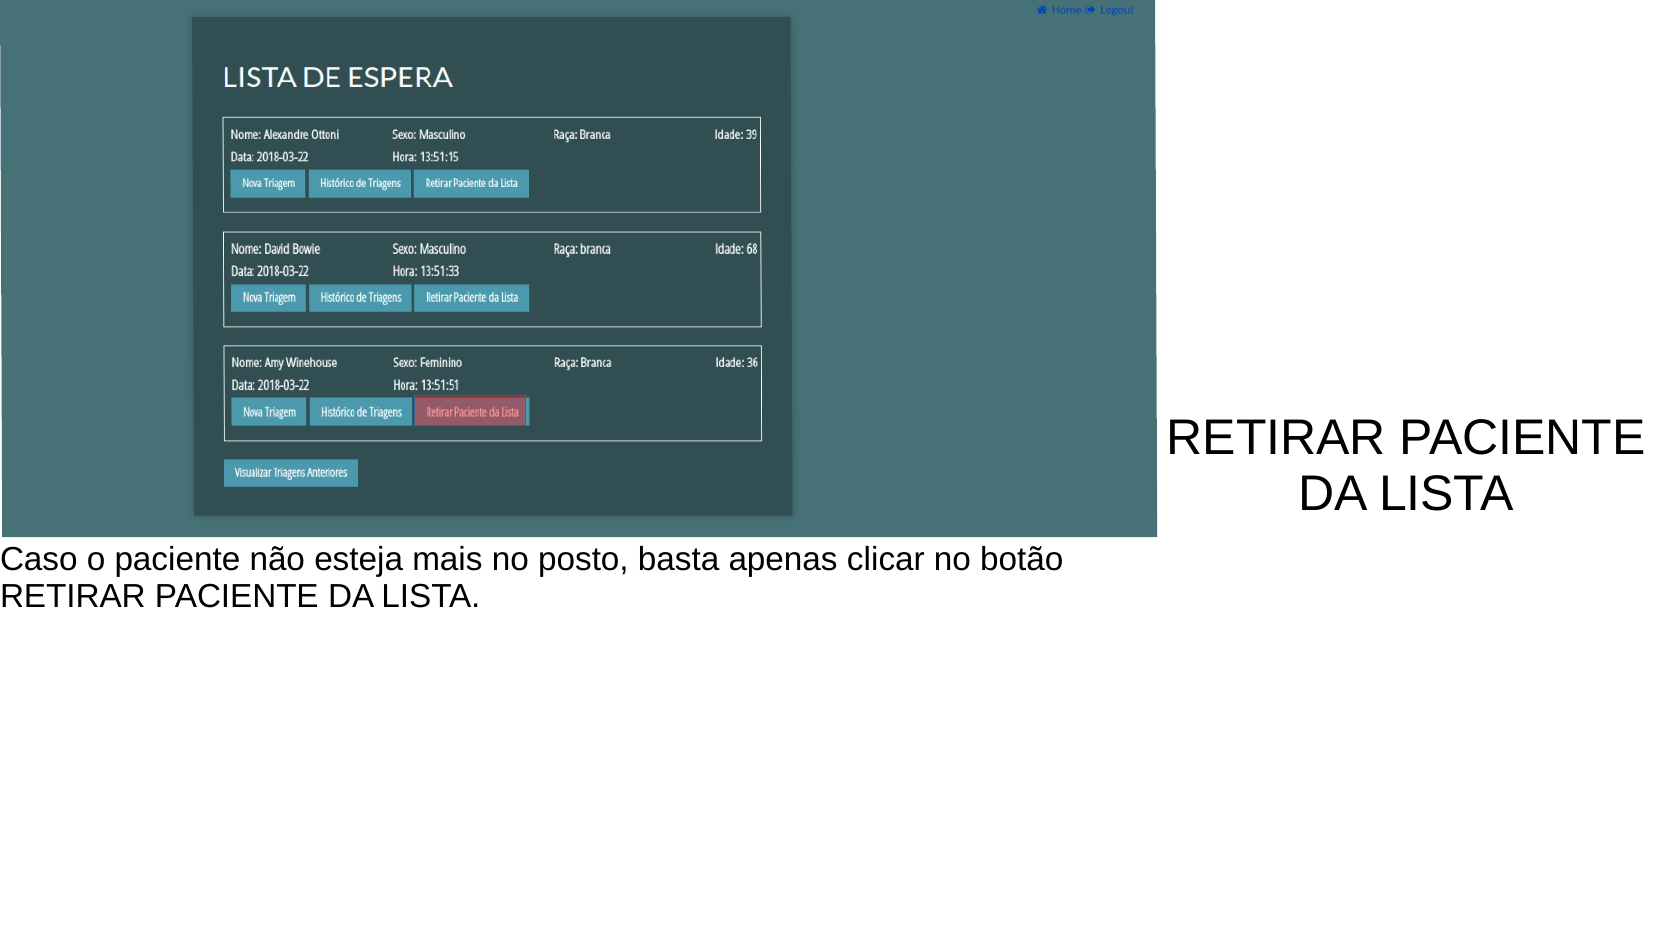

# RETIRAR PACIENTE DA LISTA
Caso o paciente não esteja mais no posto, basta apenas clicar no botão RETIRAR PACIENTE DA LISTA.